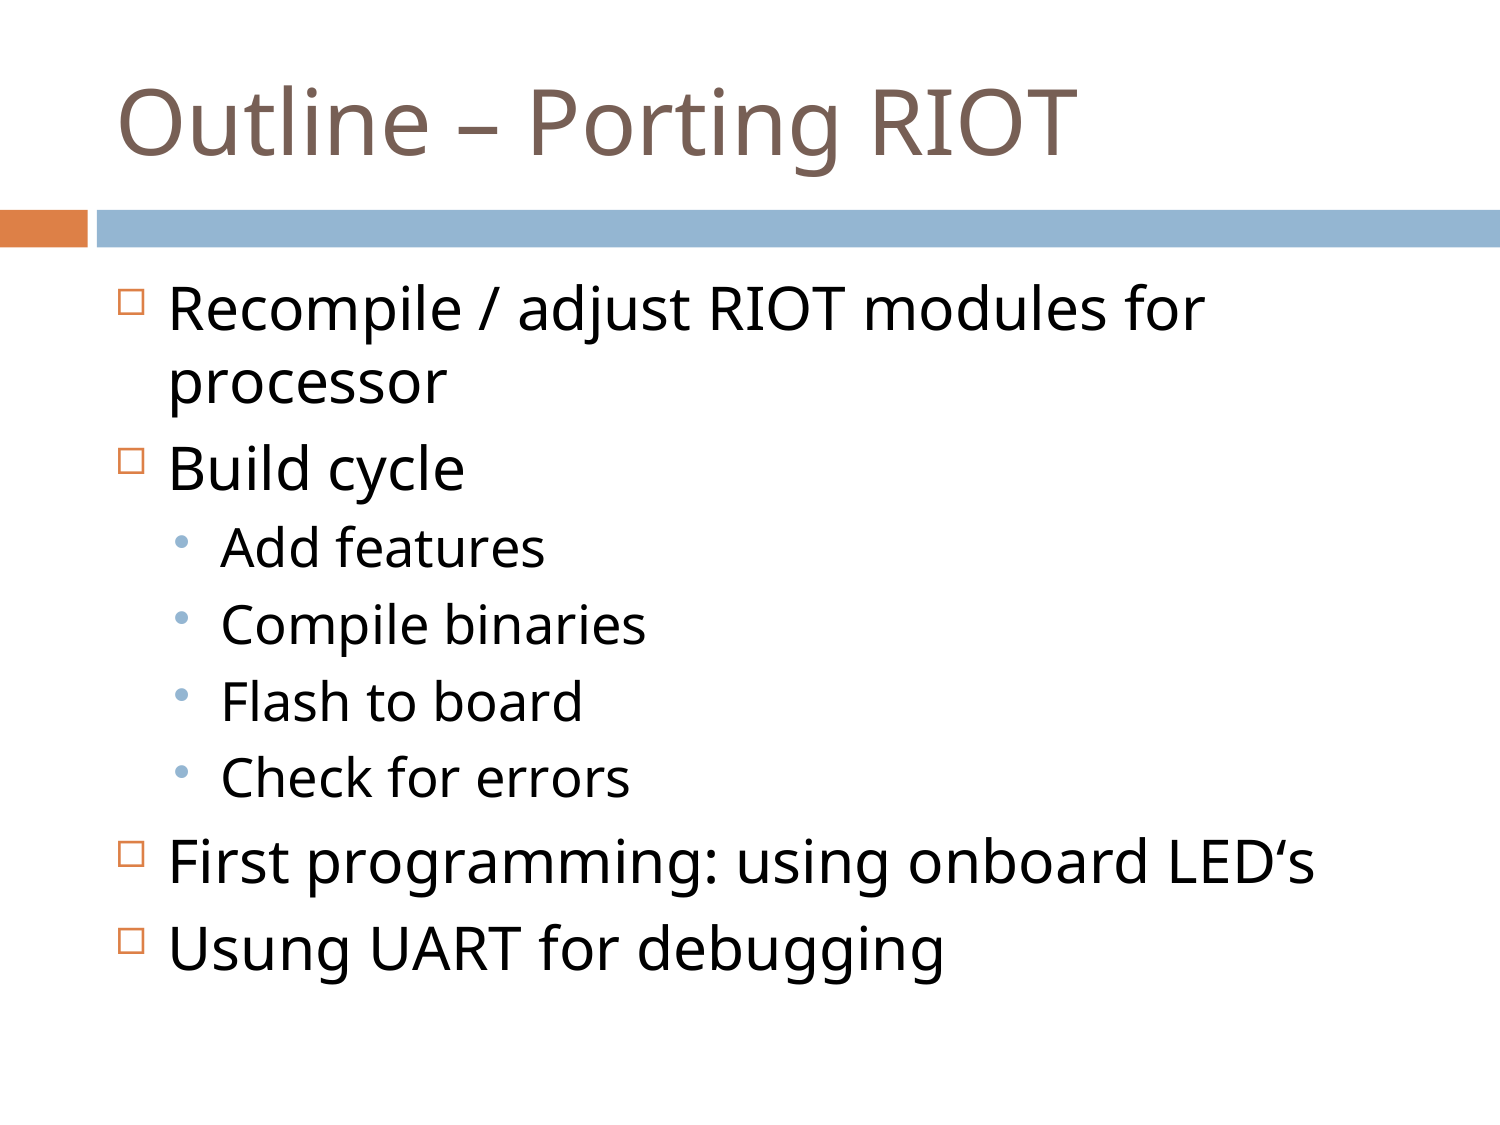

# Outline – Porting RIOT
Recompile / adjust RIOT modules for processor
Build cycle
Add features
Compile binaries
Flash to board
Check for errors
First programming: using onboard LED‘s
Usung UART for debugging